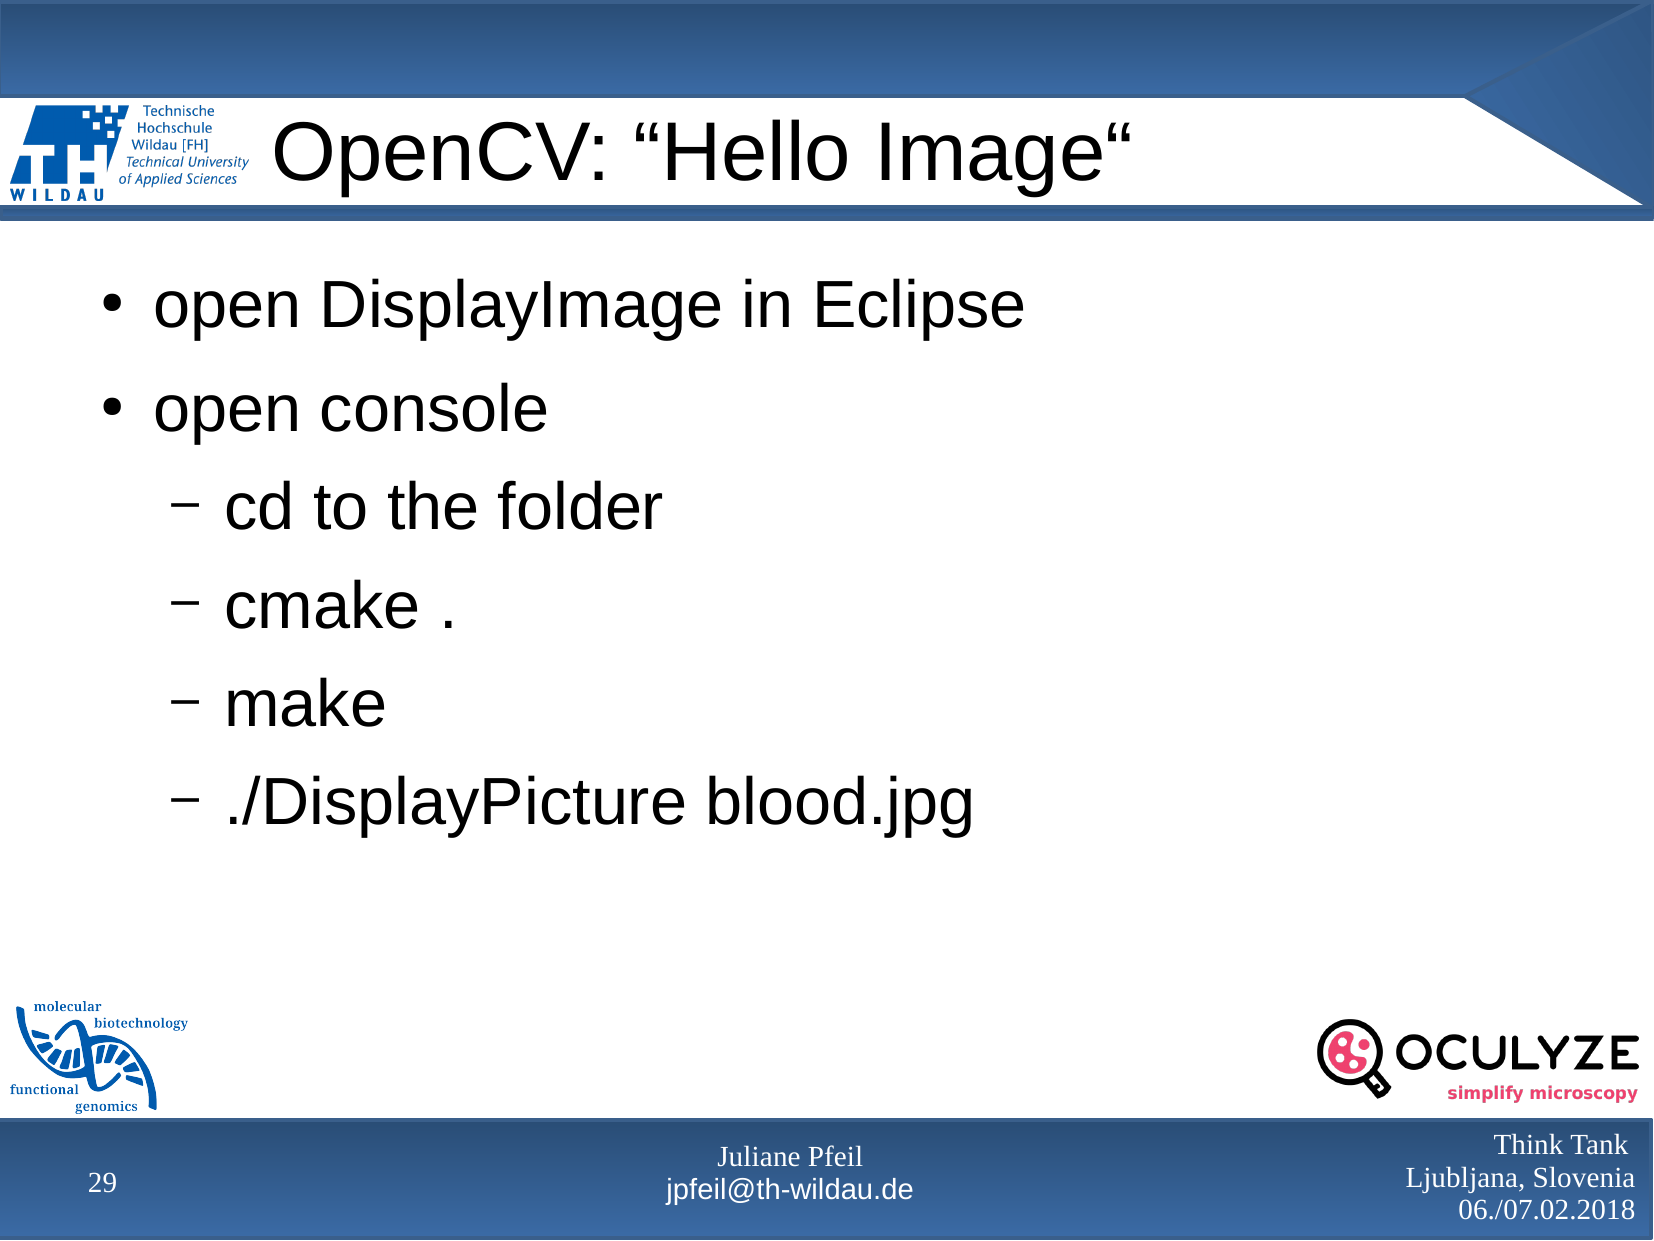

# OpenCV: “Hello Image“
open DisplayImage in Eclipse
open console
cd to the folder
cmake .
make
./DisplayPicture blood.jpg